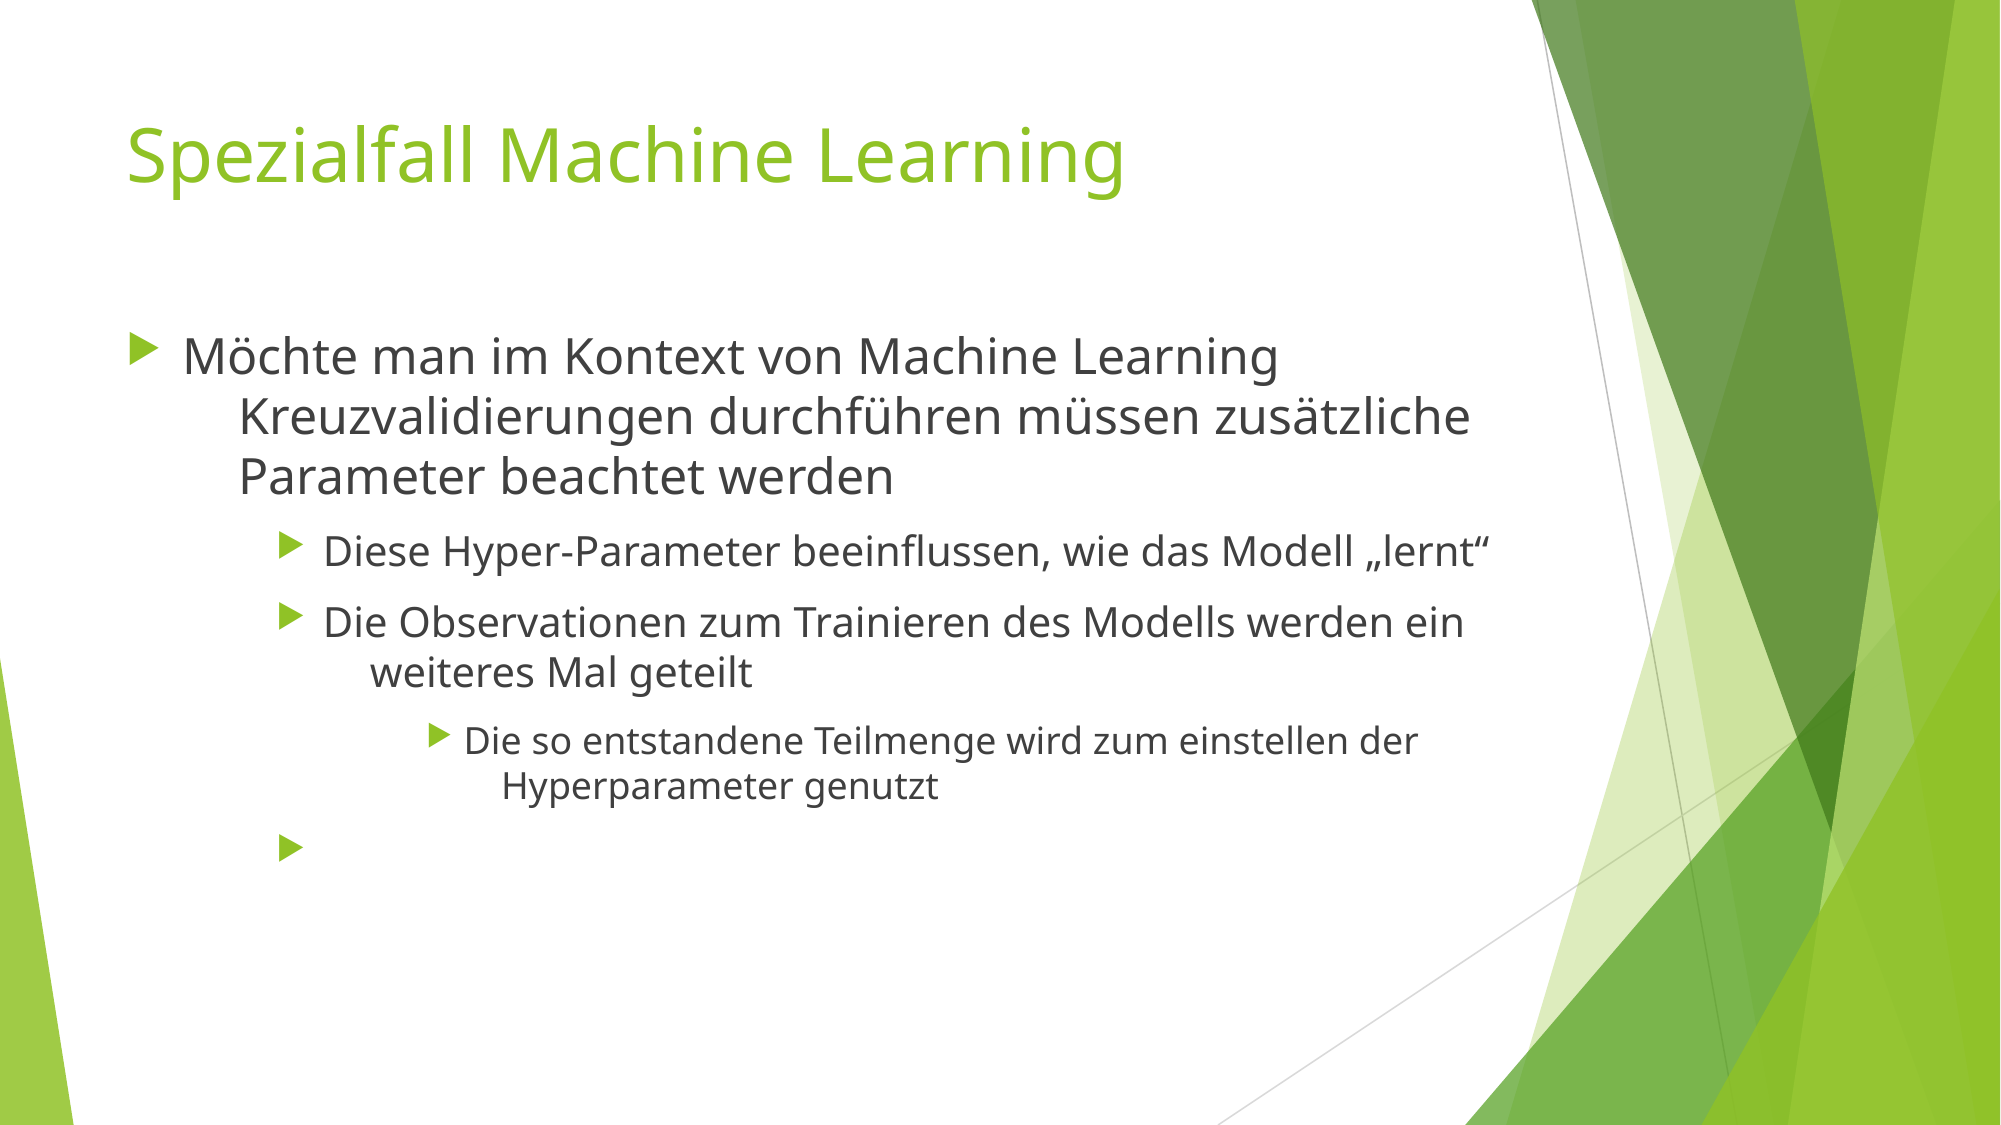

# Spezialfall Machine Learning
Möchte man im Kontext von Machine Learning Kreuzvalidierungen durchführen müssen zusätzliche Parameter beachtet werden
Diese Hyper-Parameter beeinflussen, wie das Modell „lernt“
Die Observationen zum Trainieren des Modells werden ein weiteres Mal geteilt
Die so entstandene Teilmenge wird zum einstellen der Hyperparameter genutzt